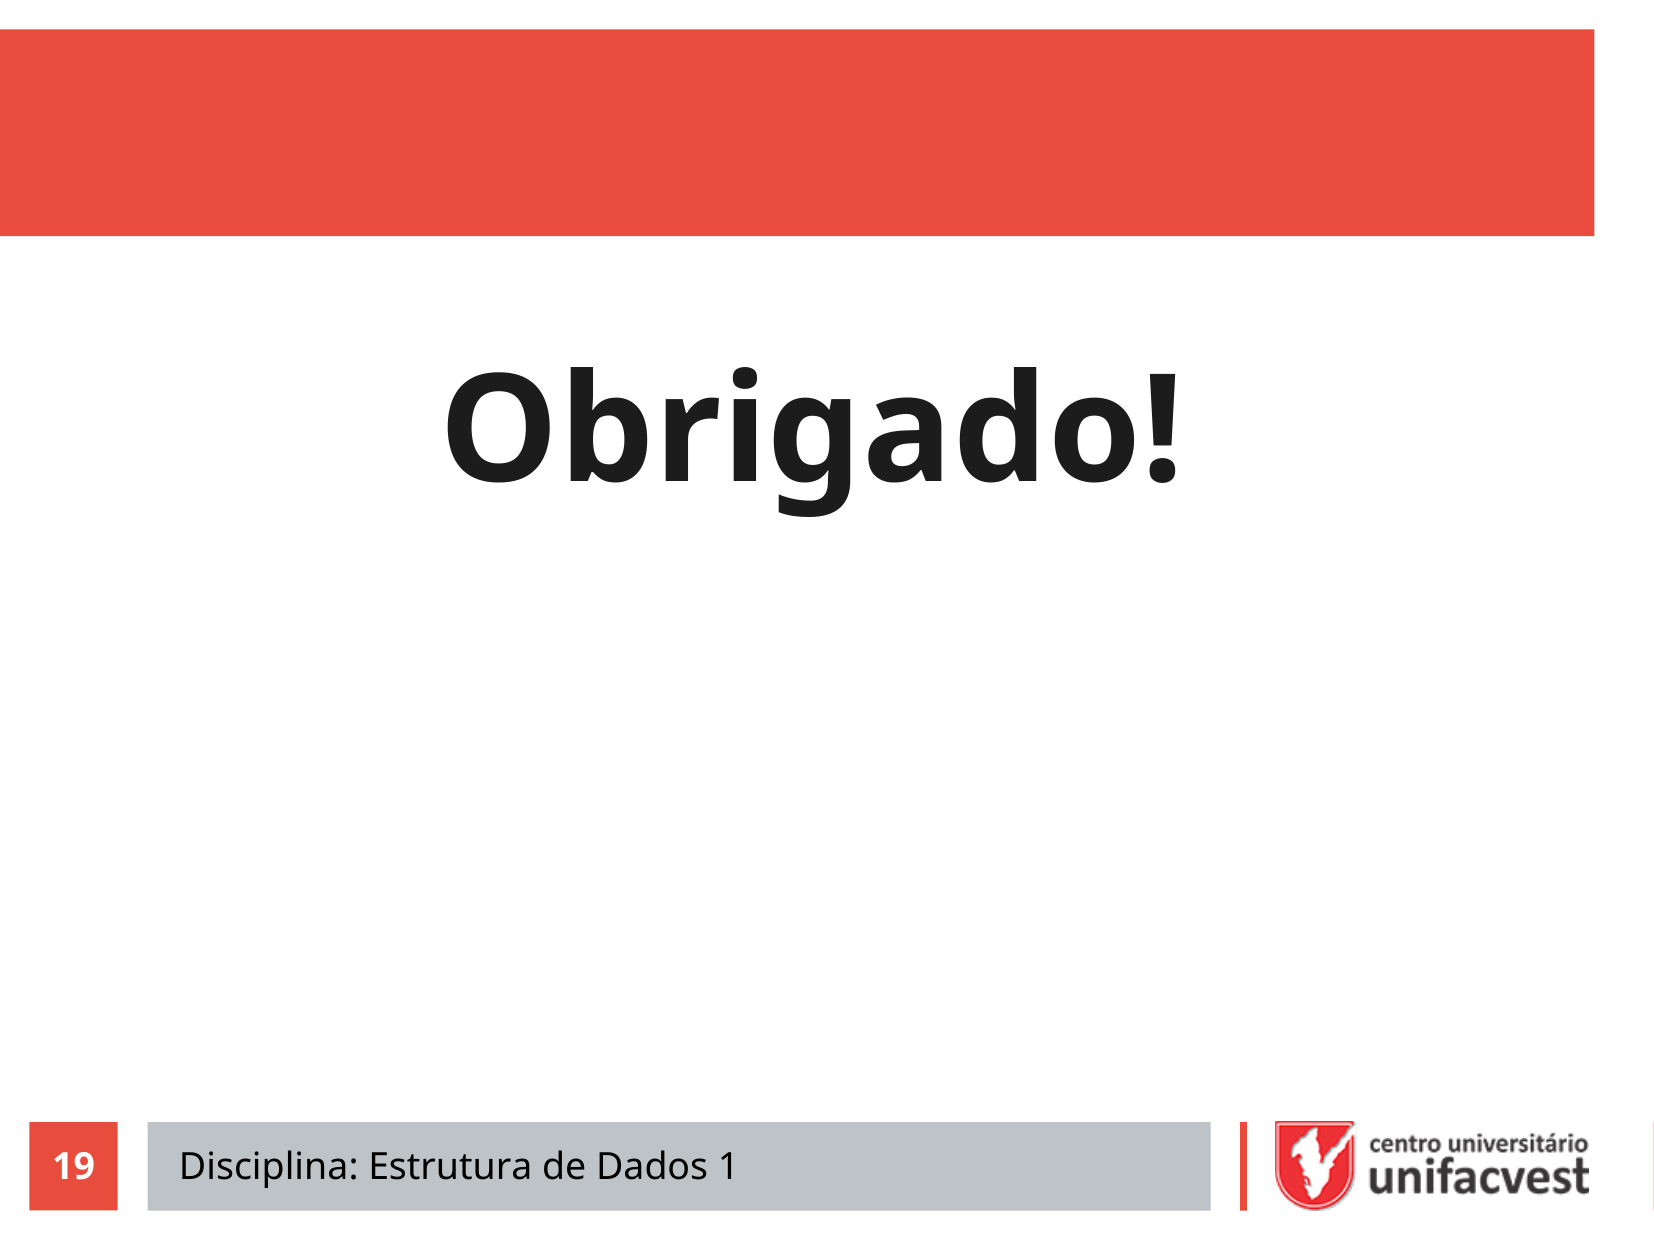

# Obrigado!
19
Disciplina: Estrutura de Dados 1